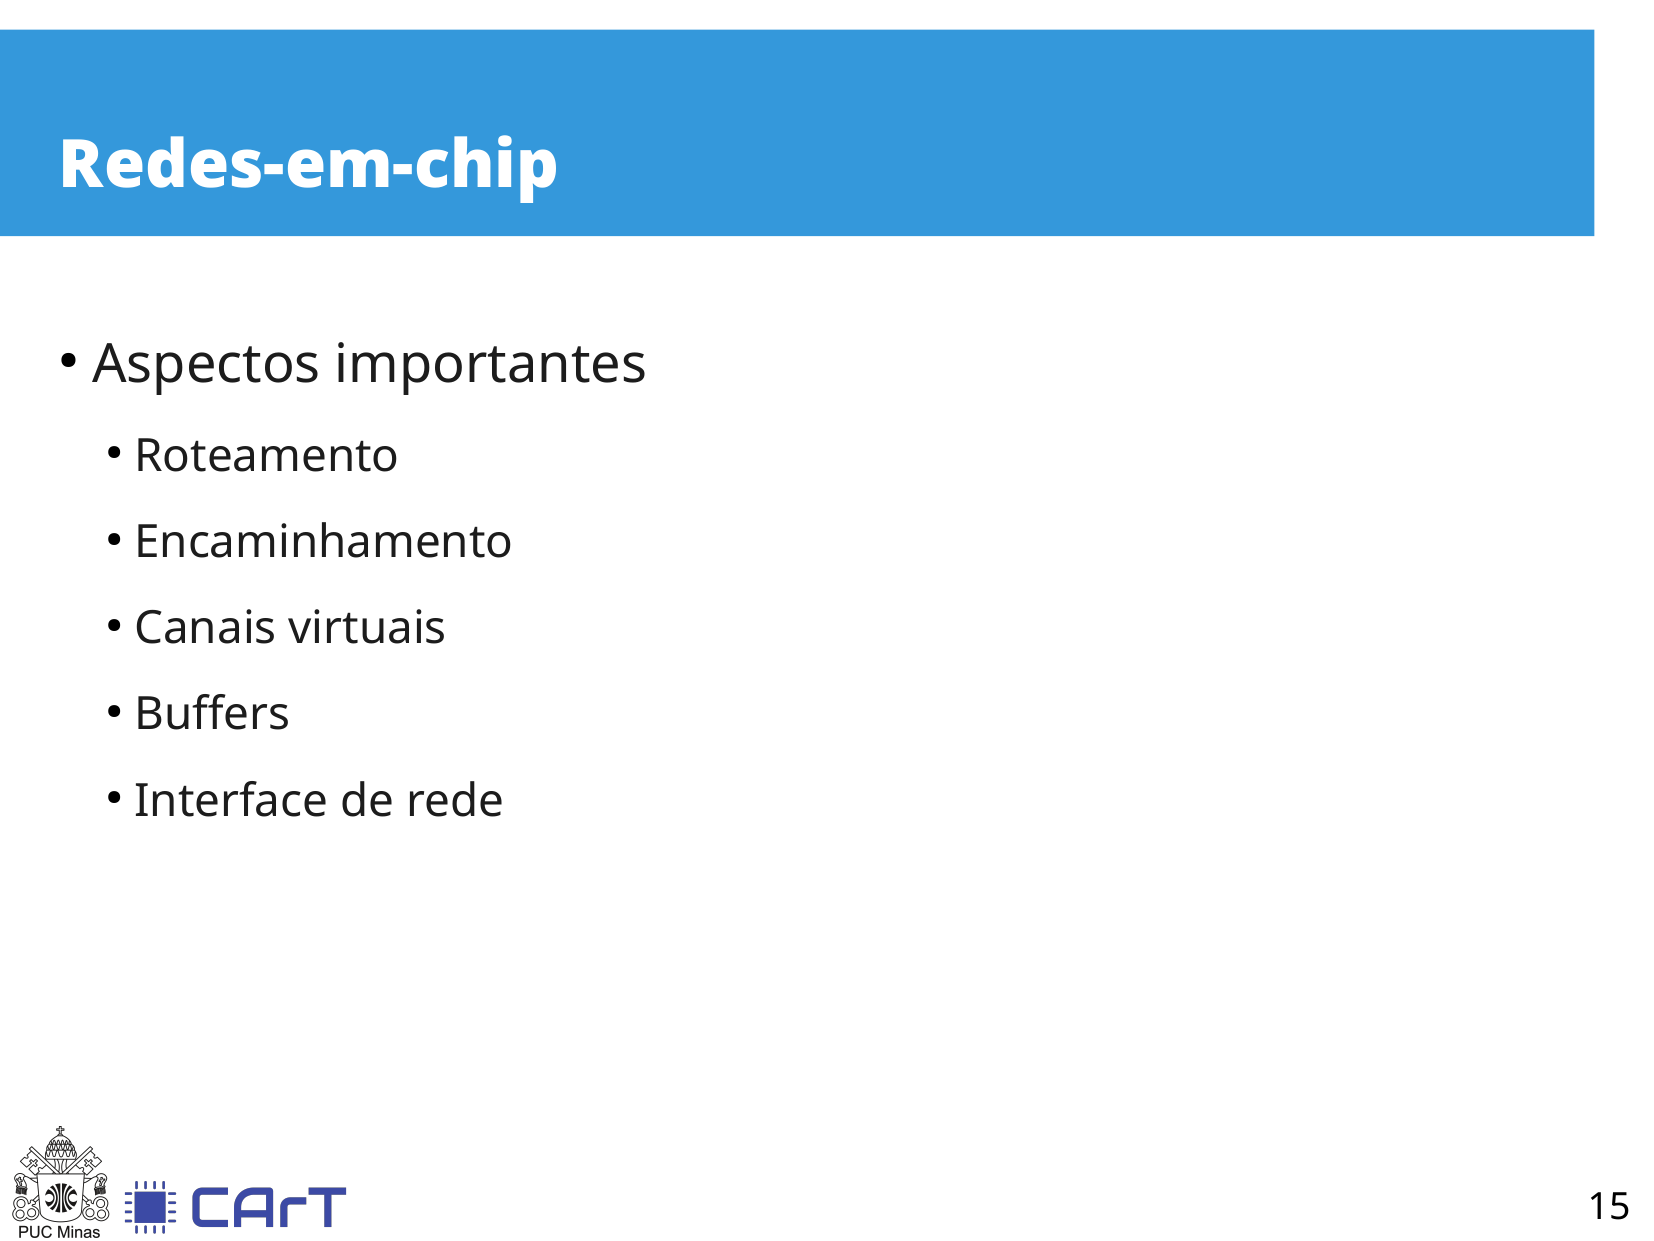

# Redes-em-chip
 Aspectos importantes
 Roteamento
 Encaminhamento
 Canais virtuais
 Buffers
 Interface de rede
15